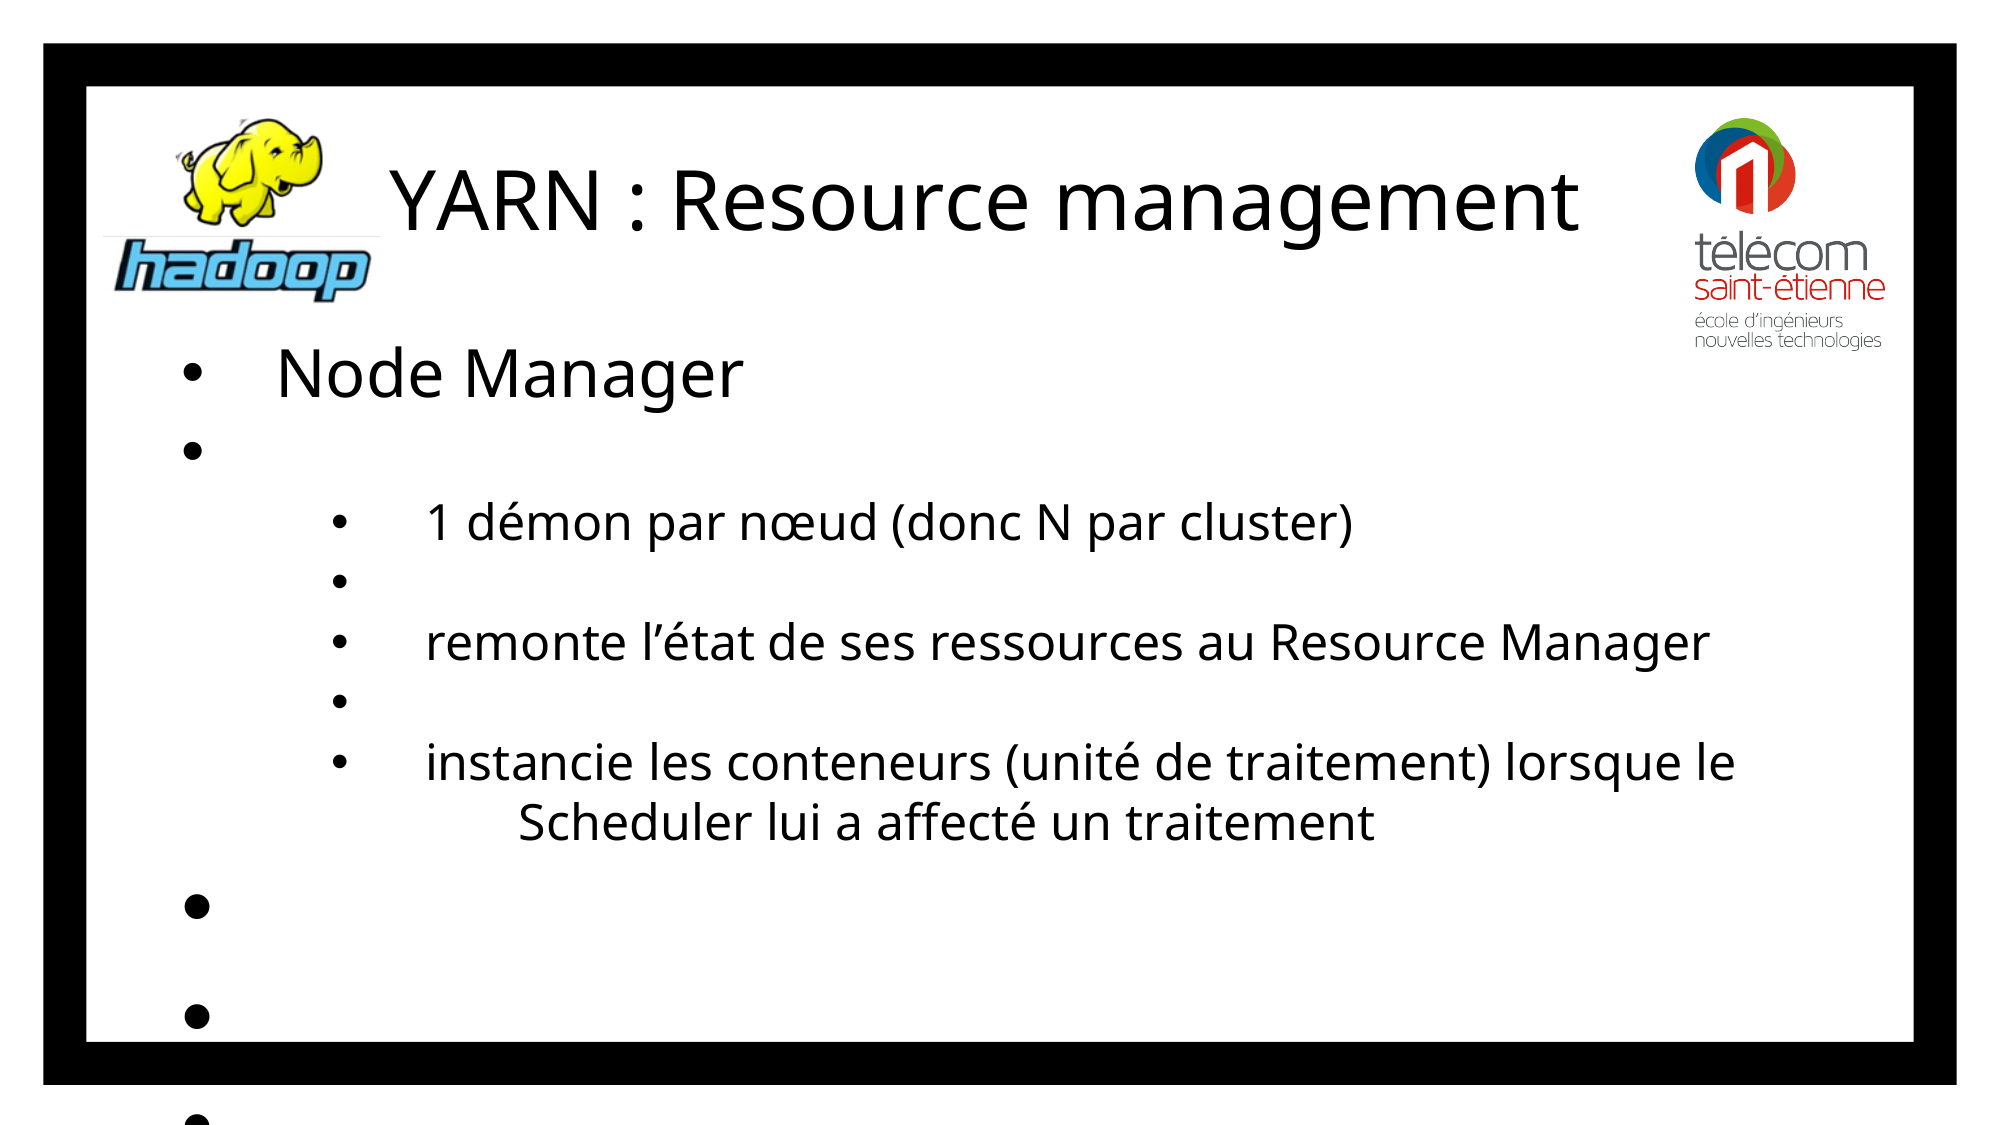

# YARN : Resource management
Node Manager
1 démon par nœud (donc N par cluster)
remonte l’état de ses ressources au Resource Manager
instancie les conteneurs (unité de traitement) lorsque le Scheduler lui a affecté un traitement